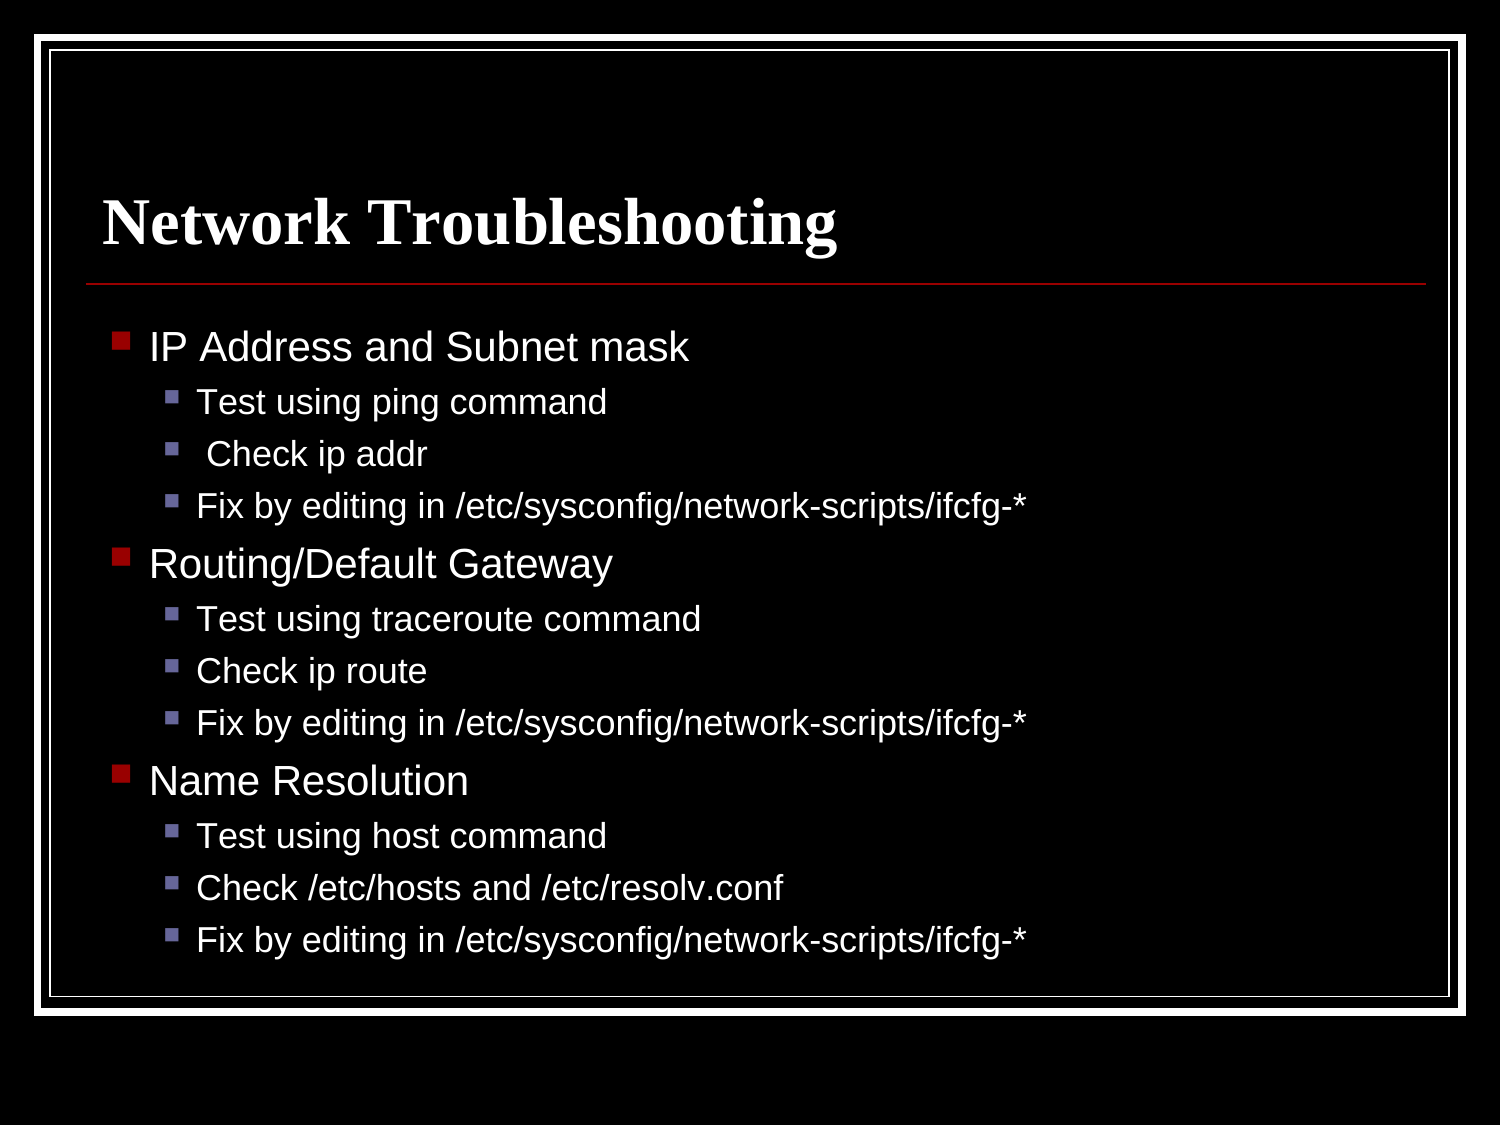

# Network Troubleshooting
IP Address and Subnet mask
Test using ping command
 Check ip addr
Fix by editing in /etc/sysconfig/network-scripts/ifcfg-*
Routing/Default Gateway
Test using traceroute command
Check ip route
Fix by editing in /etc/sysconfig/network-scripts/ifcfg-*
Name Resolution
Test using host command
Check /etc/hosts and /etc/resolv.conf
Fix by editing in /etc/sysconfig/network-scripts/ifcfg-*